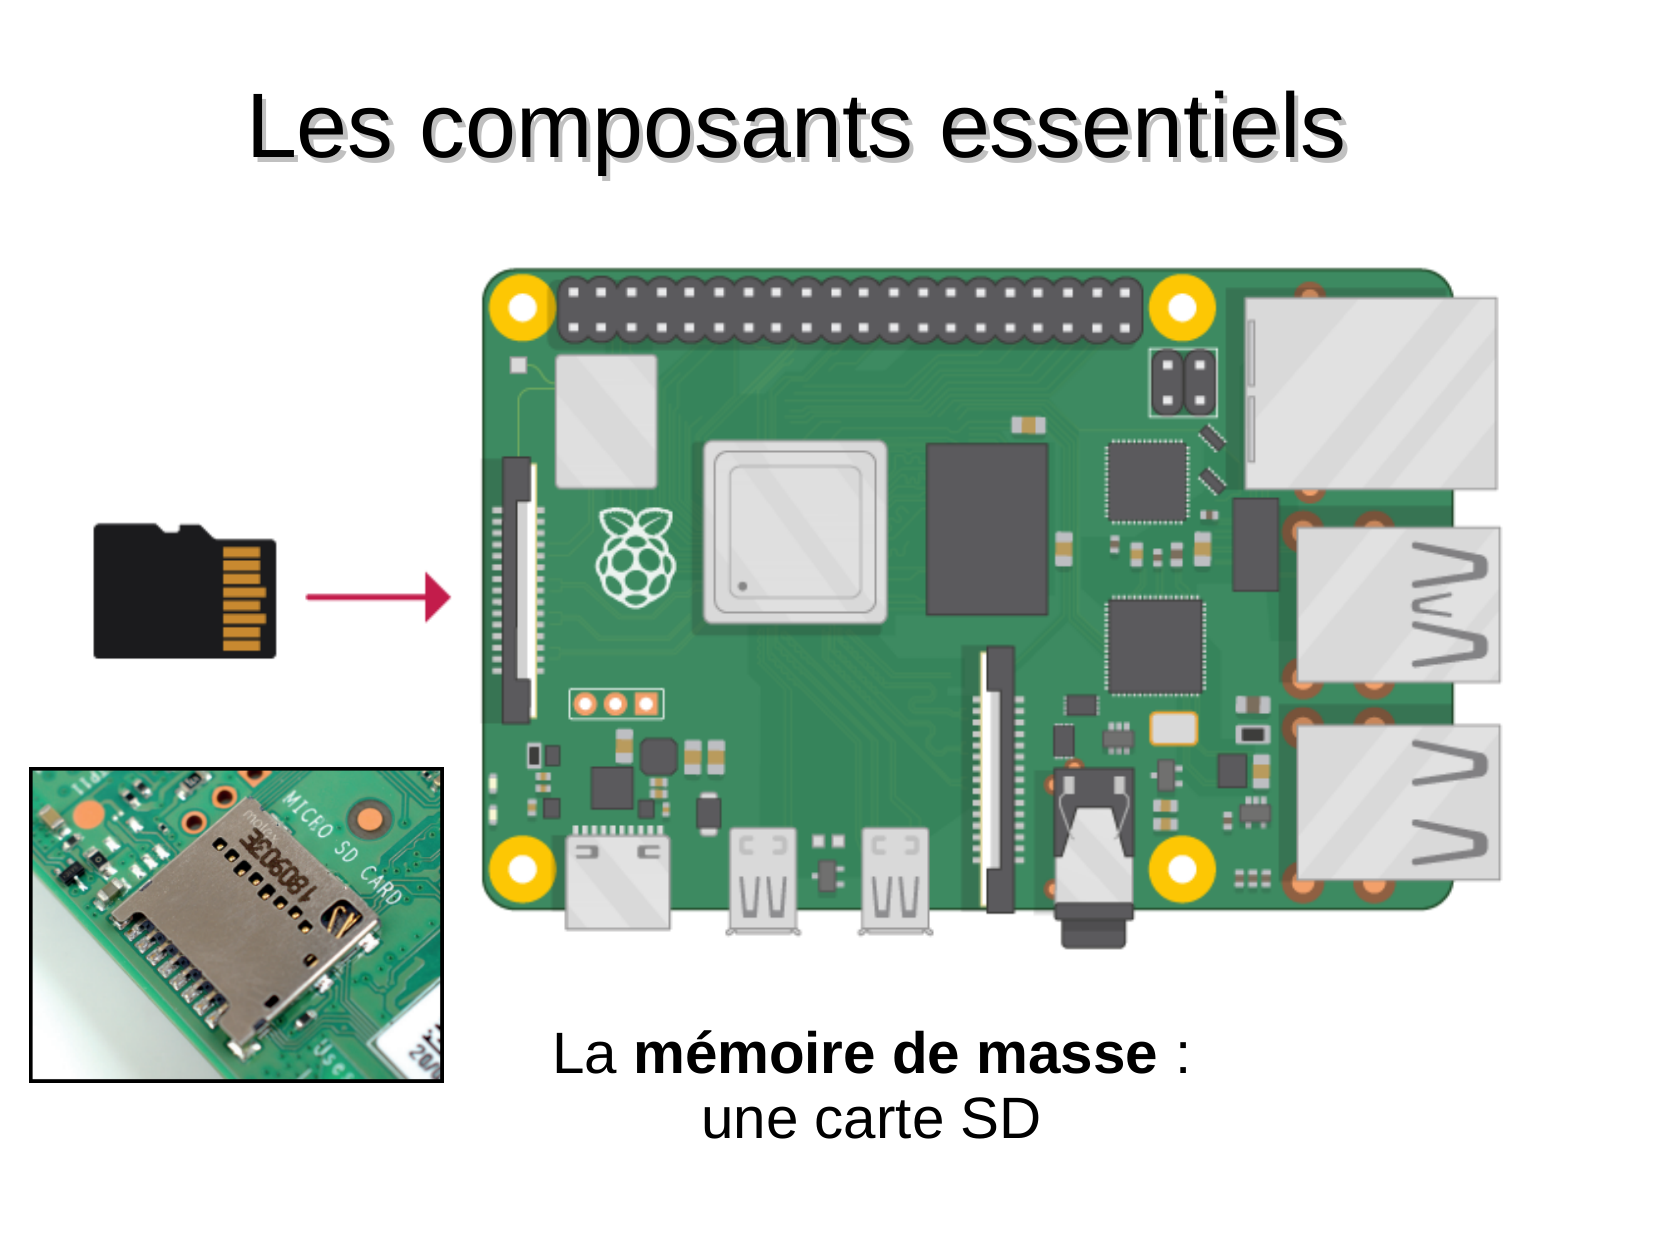

# Les composants essentiels
La mémoire de masse : une carte SD